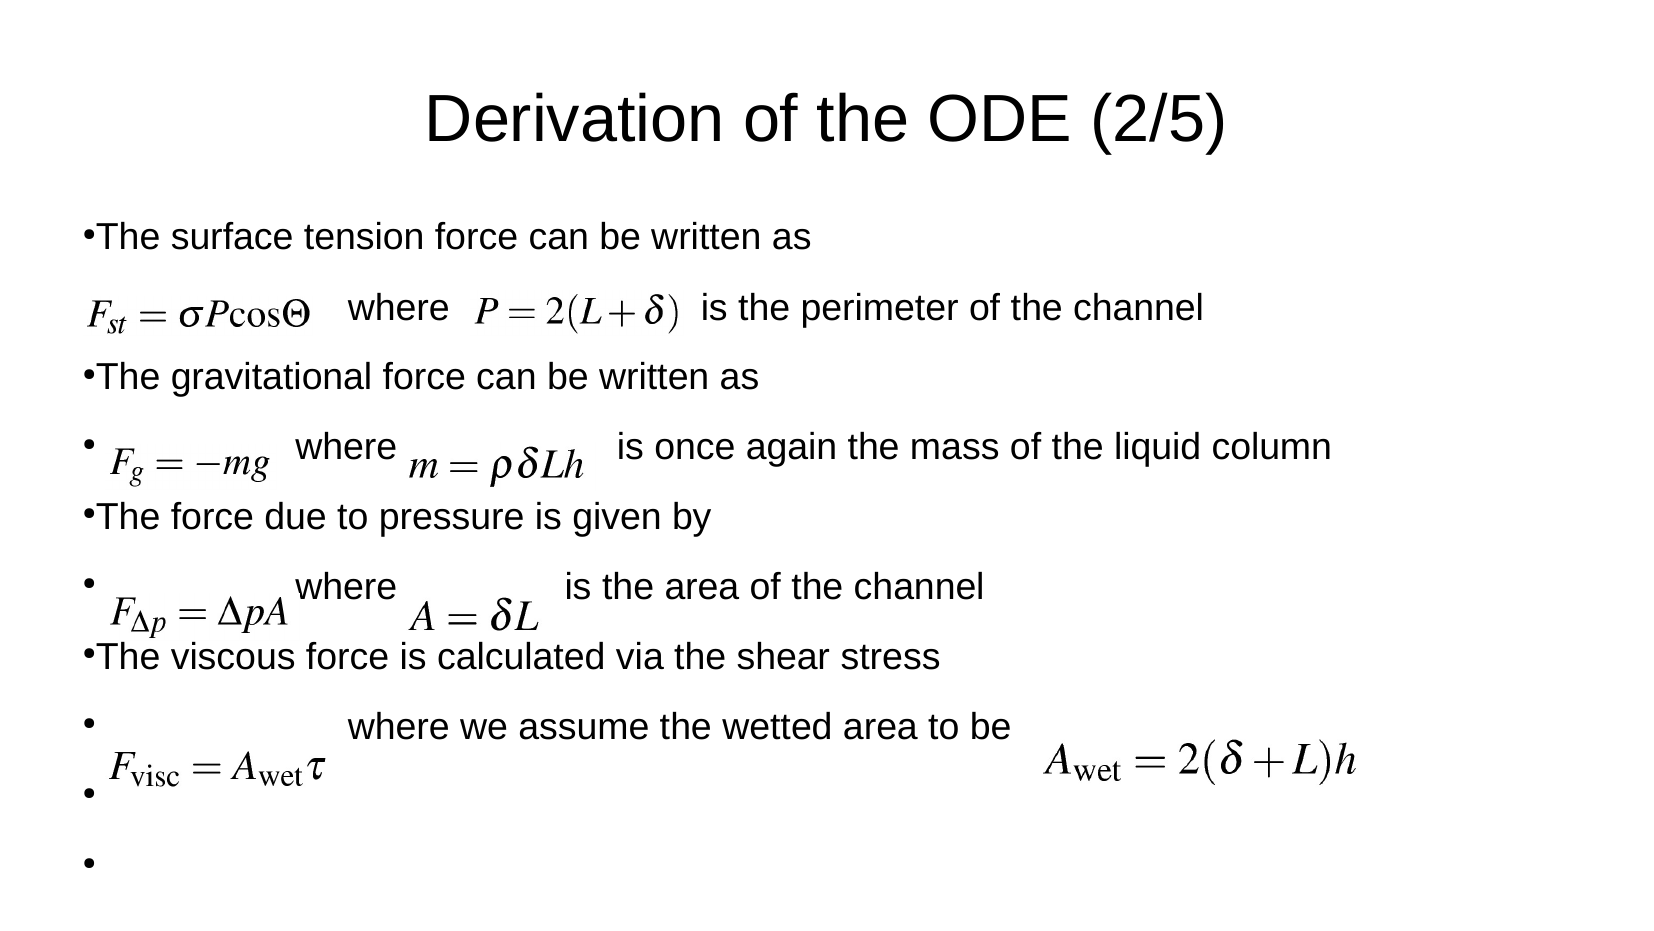

# Derivation of the ODE (2/5)
The surface tension force can be written as
 where is the perimeter of the channel
The gravitational force can be written as
 where is once again the mass of the liquid column
The force due to pressure is given by
 where is the area of the channel
The viscous force is calculated via the shear stress
 where we assume the wetted area to be